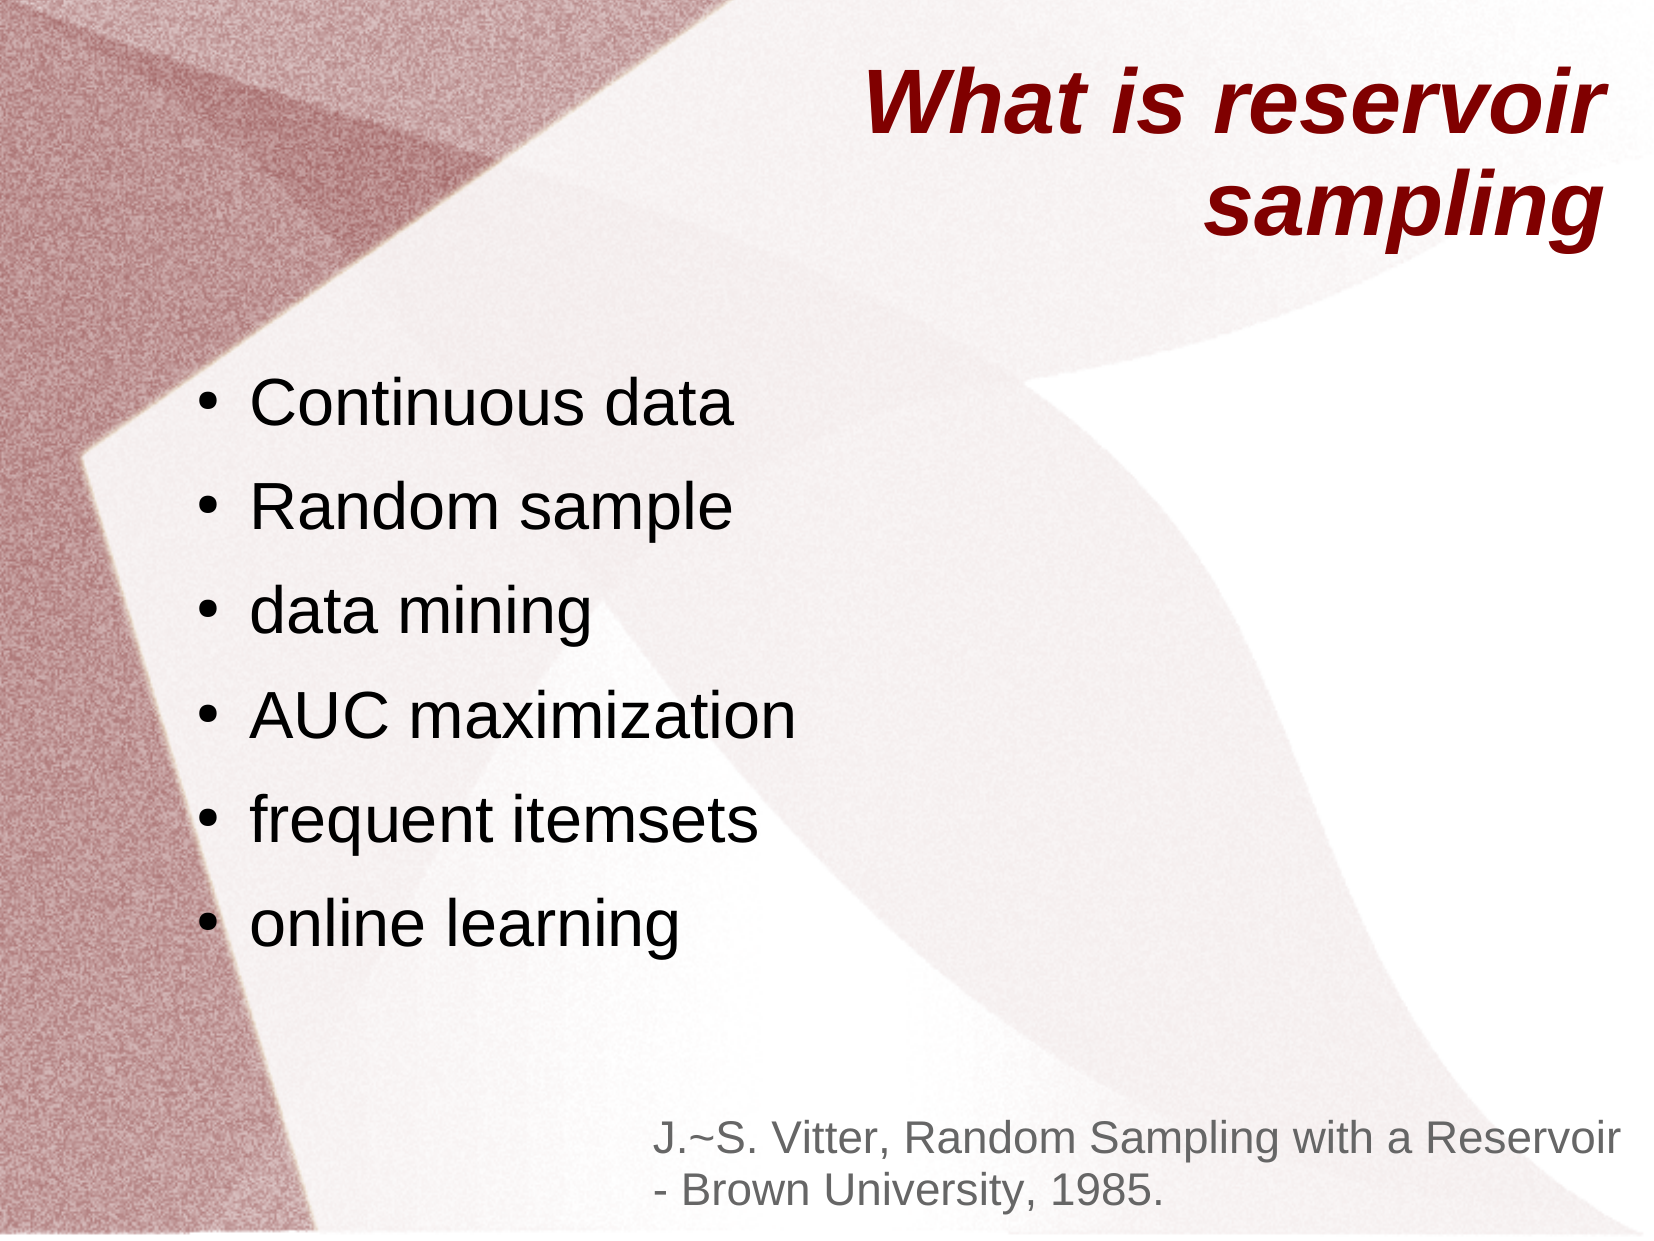

# What is reservoir sampling
Continuous data
Random sample
data mining
AUC maximization
frequent itemsets
online learning
J.~S. Vitter, Random Sampling with a Reservoir
- Brown University, 1985.